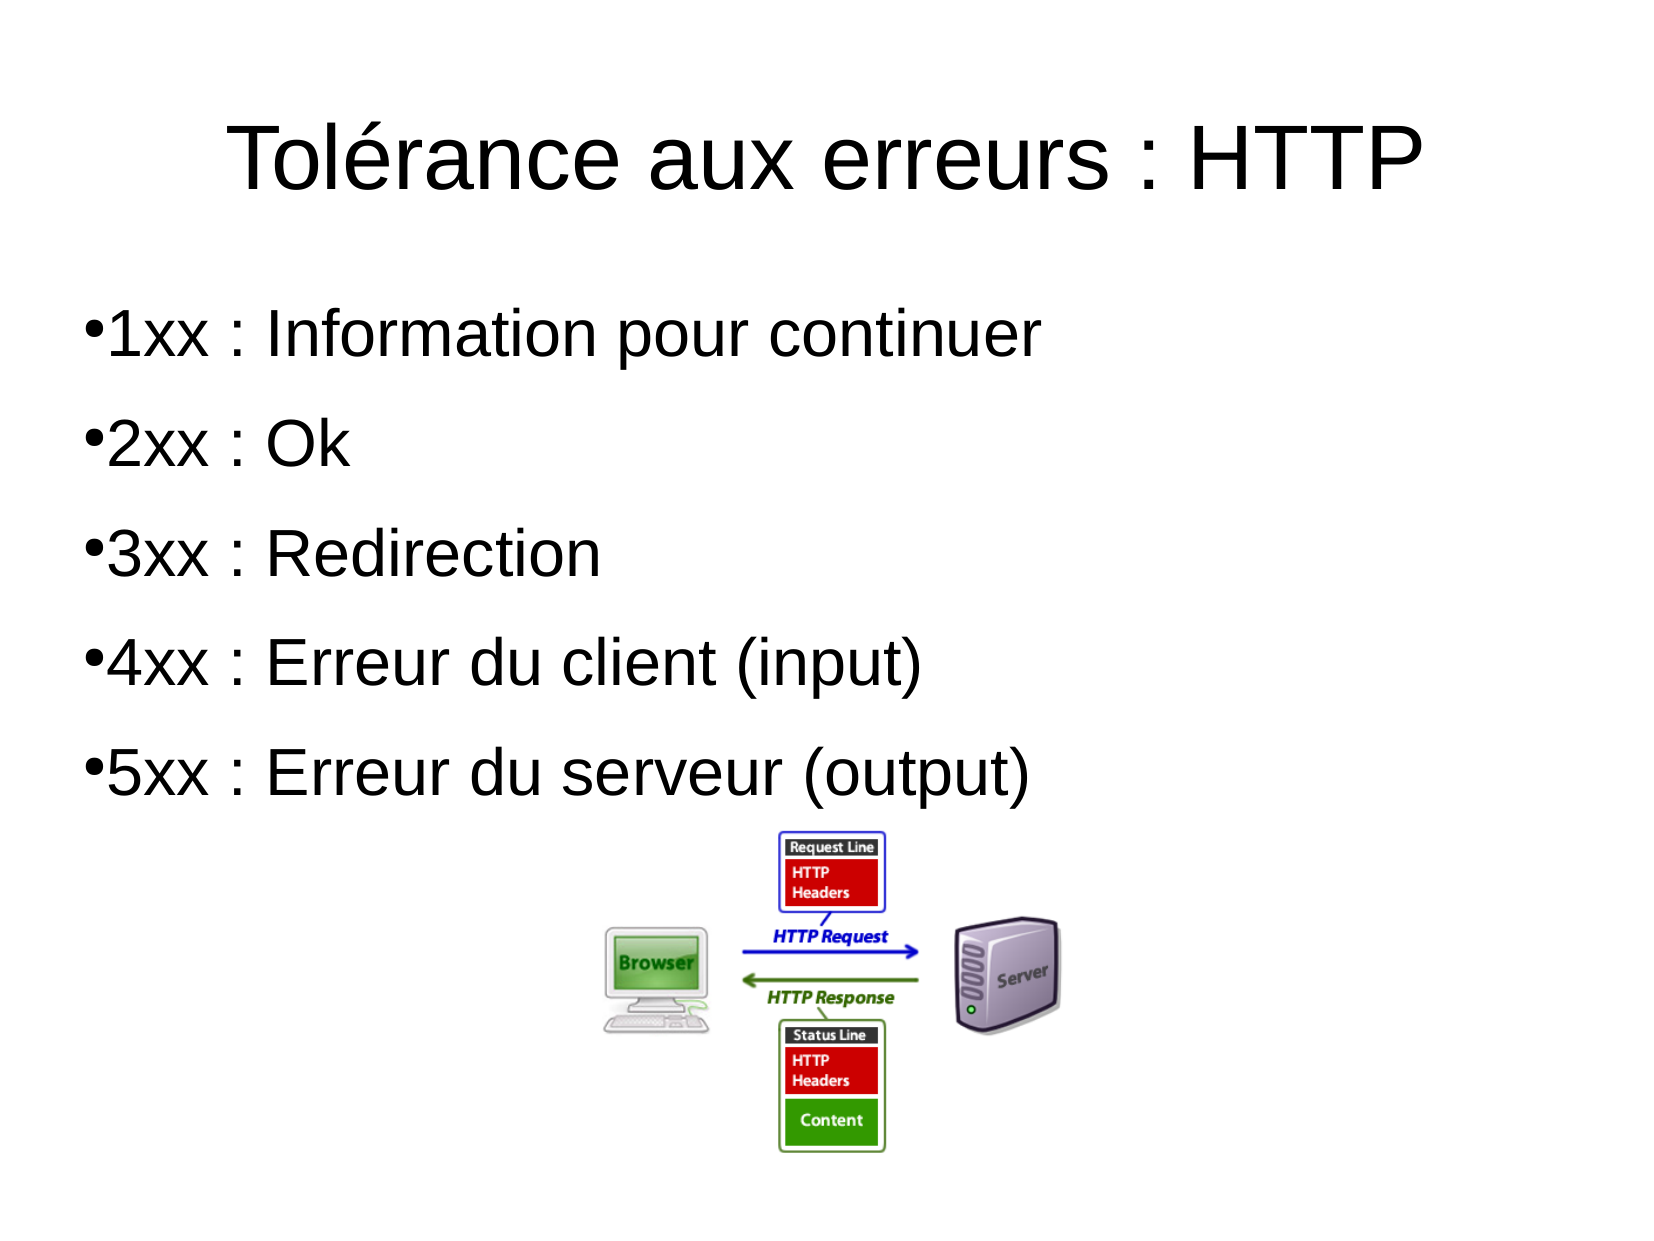

# Tolérance aux erreurs : HTTP
1xx : Information pour continuer
2xx : Ok
3xx : Redirection
4xx : Erreur du client (input)
5xx : Erreur du serveur (output)